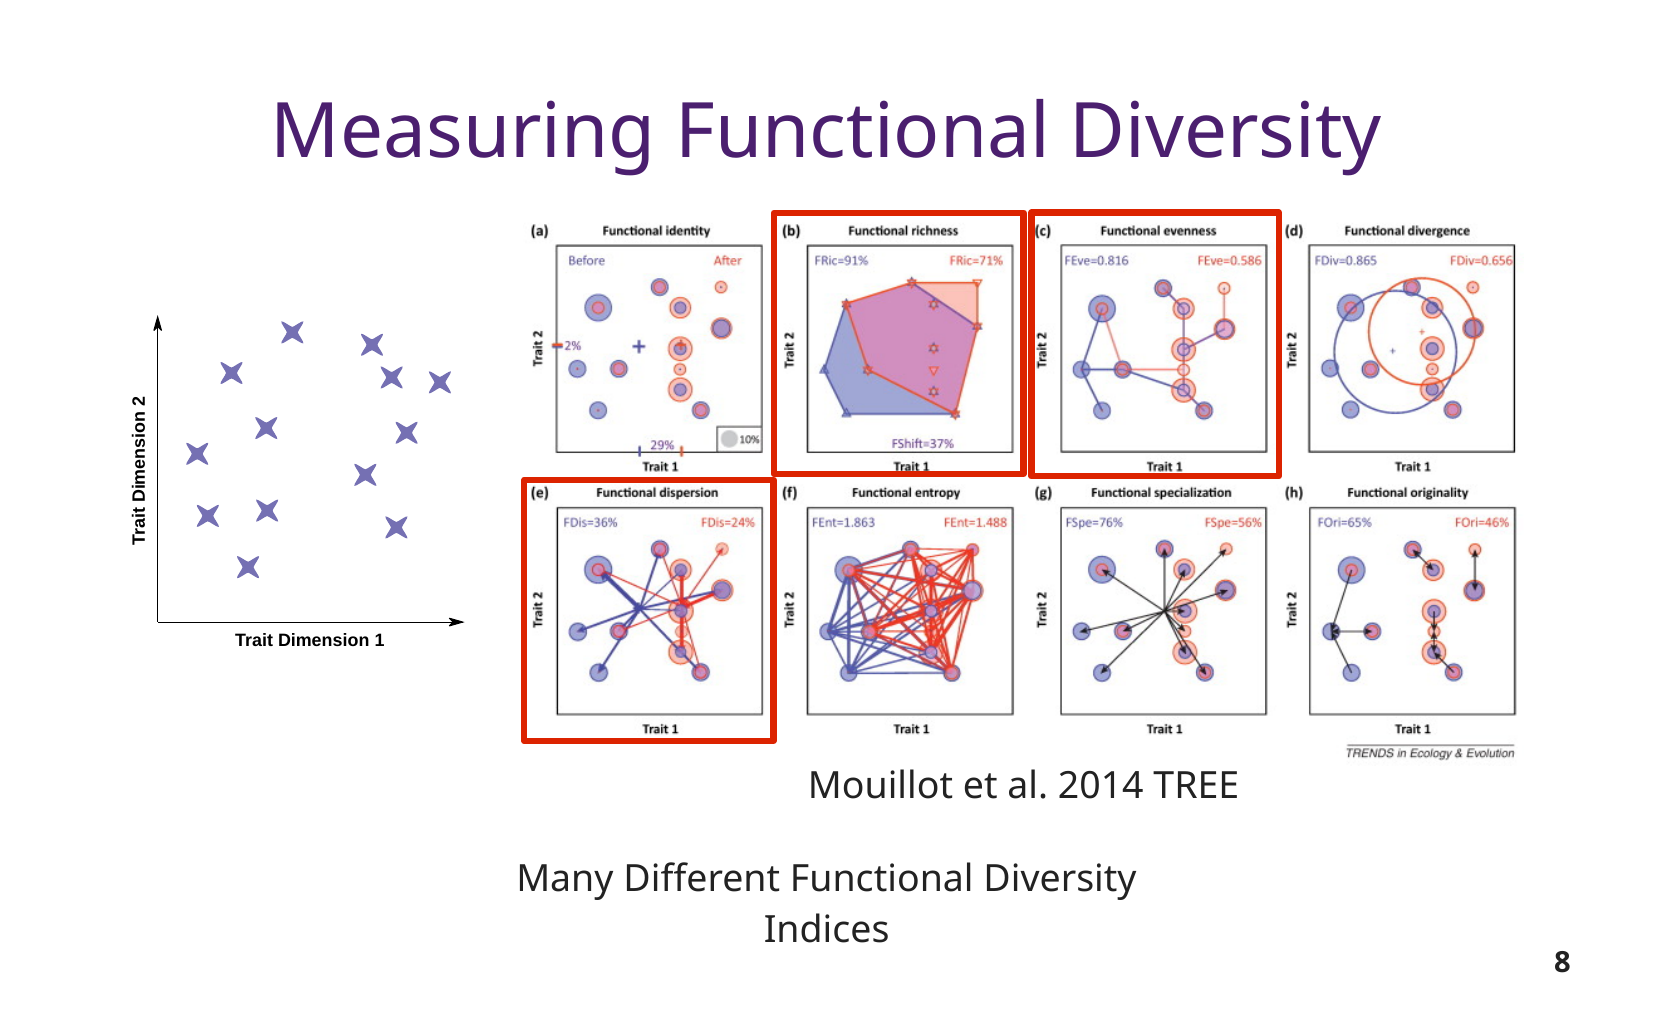

# Measuring Functional Diversity
Mouillot et al. 2014 TREE
Many Different Functional Diversity Indices
8